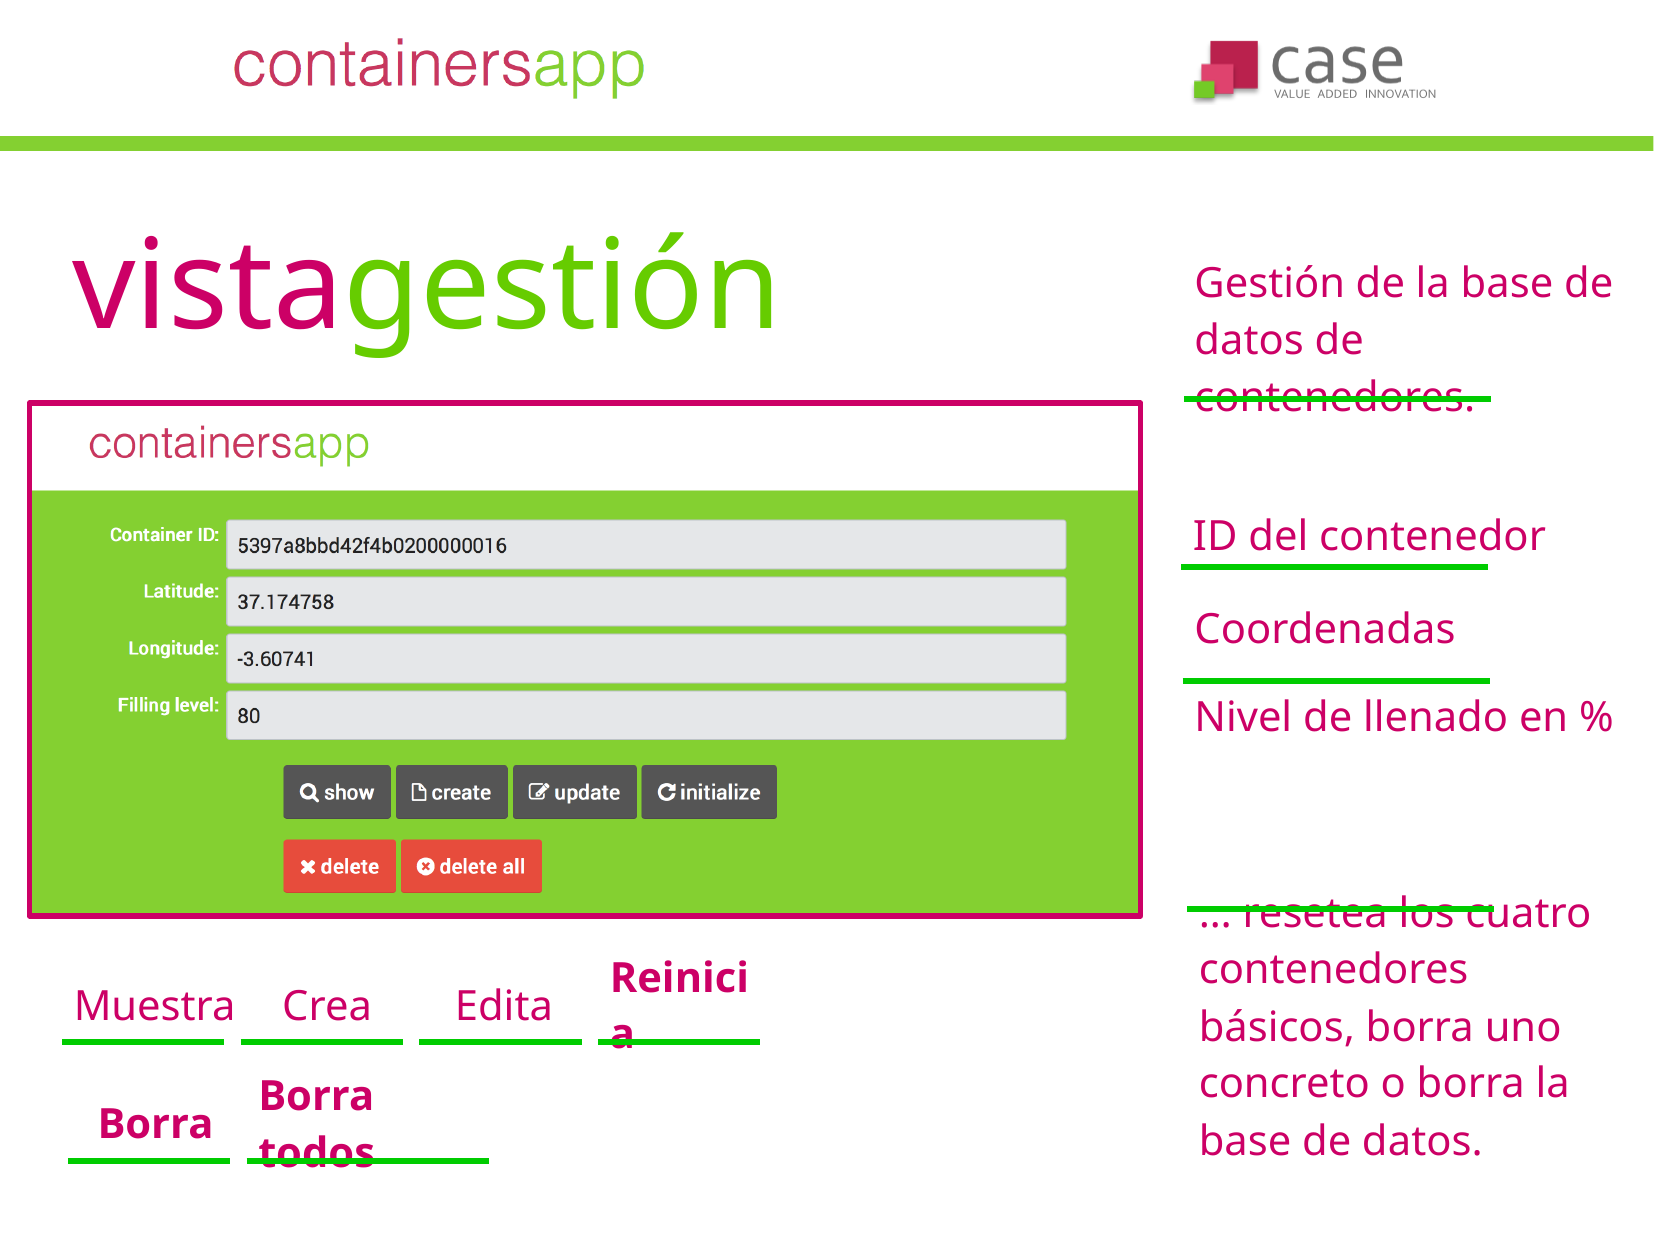

# vistagestión -
Gestión de la base de datos de contenedores.
ID del contenedor
Coordenadas
Nivel de llenado en %
… resetea los cuatro contenedores básicos, borra uno concreto o borra la base de datos.
Muestra
Crea
Edita
Reinicia
Borra
Borra todos